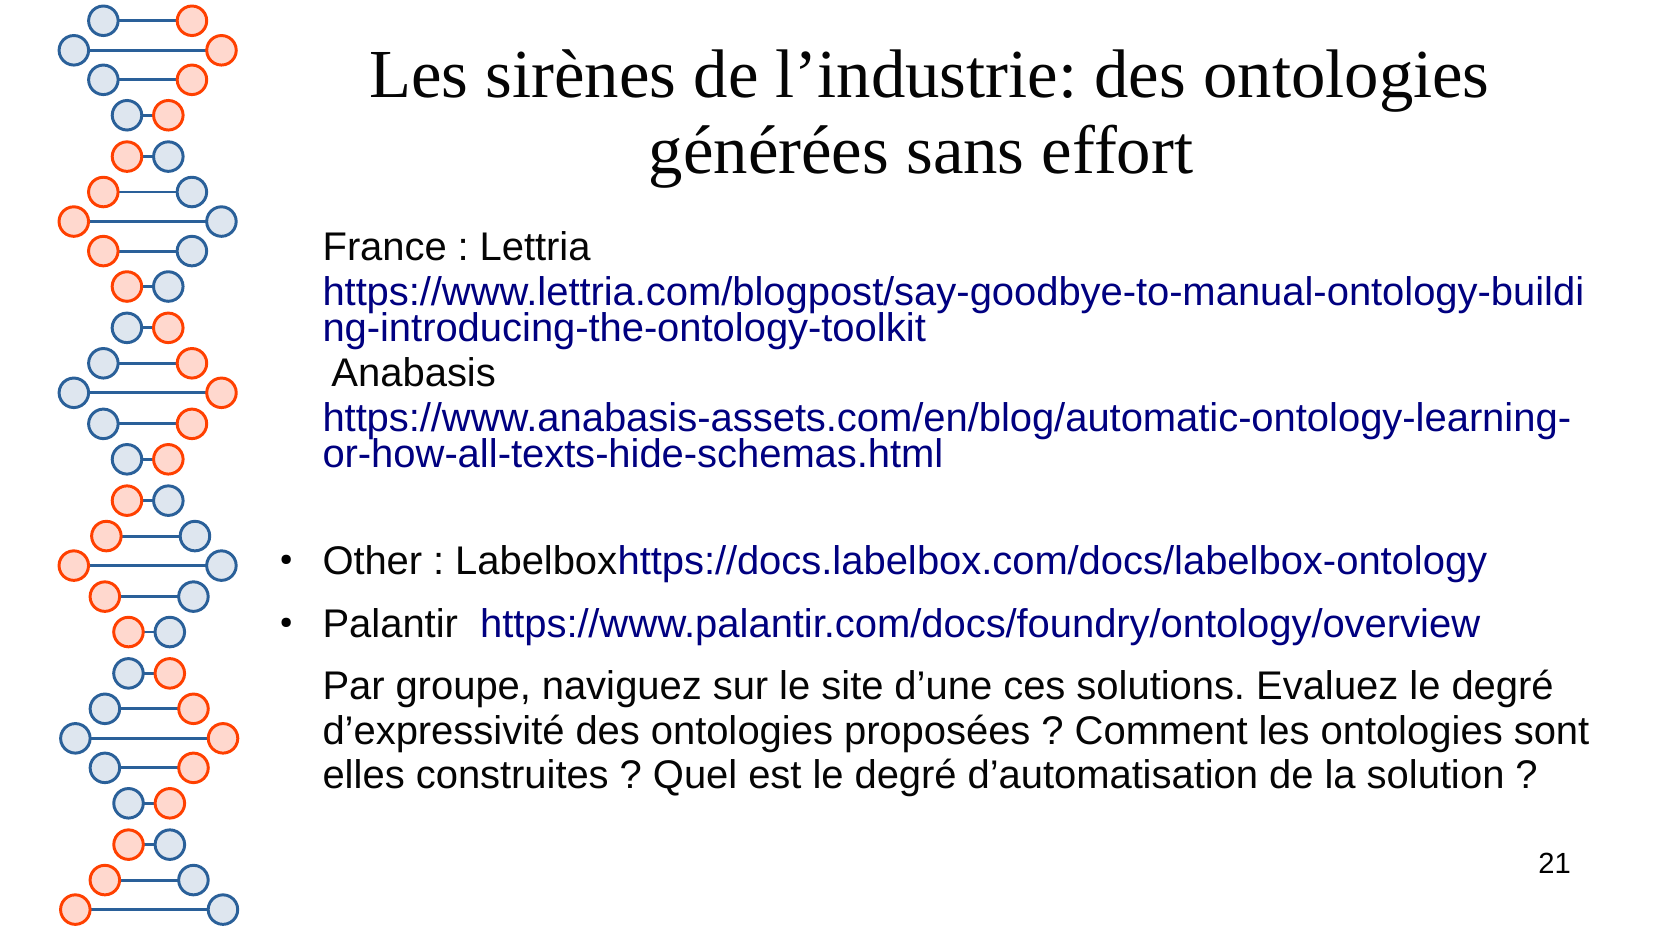

# Les sirènes de l’industrie: des ontologies générées sans effort
France : Lettria https://www.lettria.com/blogpost/say-goodbye-to-manual-ontology-building-introducing-the-ontology-toolkit Anabasis https://www.anabasis-assets.com/en/blog/automatic-ontology-learning-or-how-all-texts-hide-schemas.html
Other : Labelboxhttps://docs.labelbox.com/docs/labelbox-ontology
Palantir https://www.palantir.com/docs/foundry/ontology/overview
Par groupe, naviguez sur le site d’une ces solutions. Evaluez le degré d’expressivité des ontologies proposées ? Comment les ontologies sont elles construites ? Quel est le degré d’automatisation de la solution ?
21